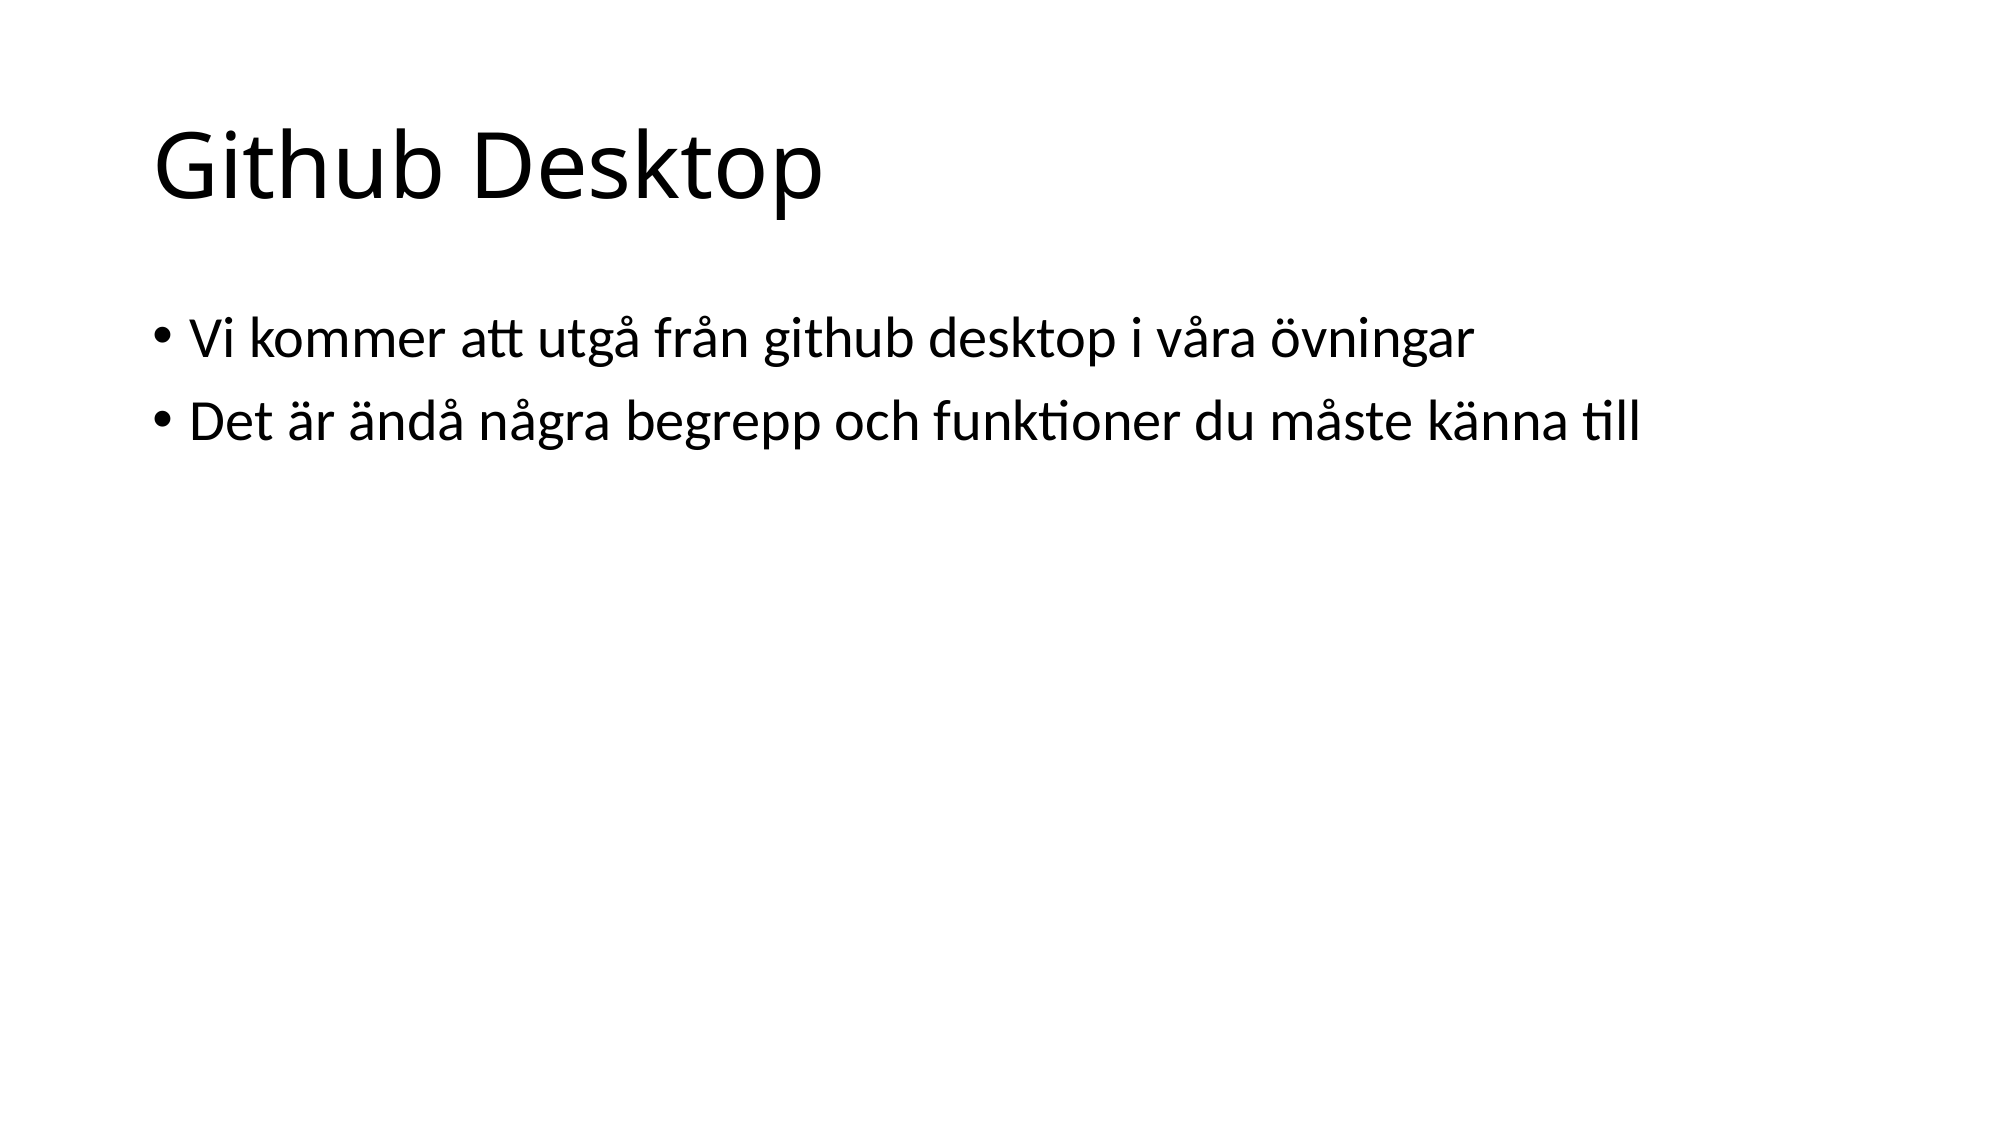

# Github Desktop
Vi kommer att utgå från github desktop i våra övningar
Det är ändå några begrepp och funktioner du måste känna till